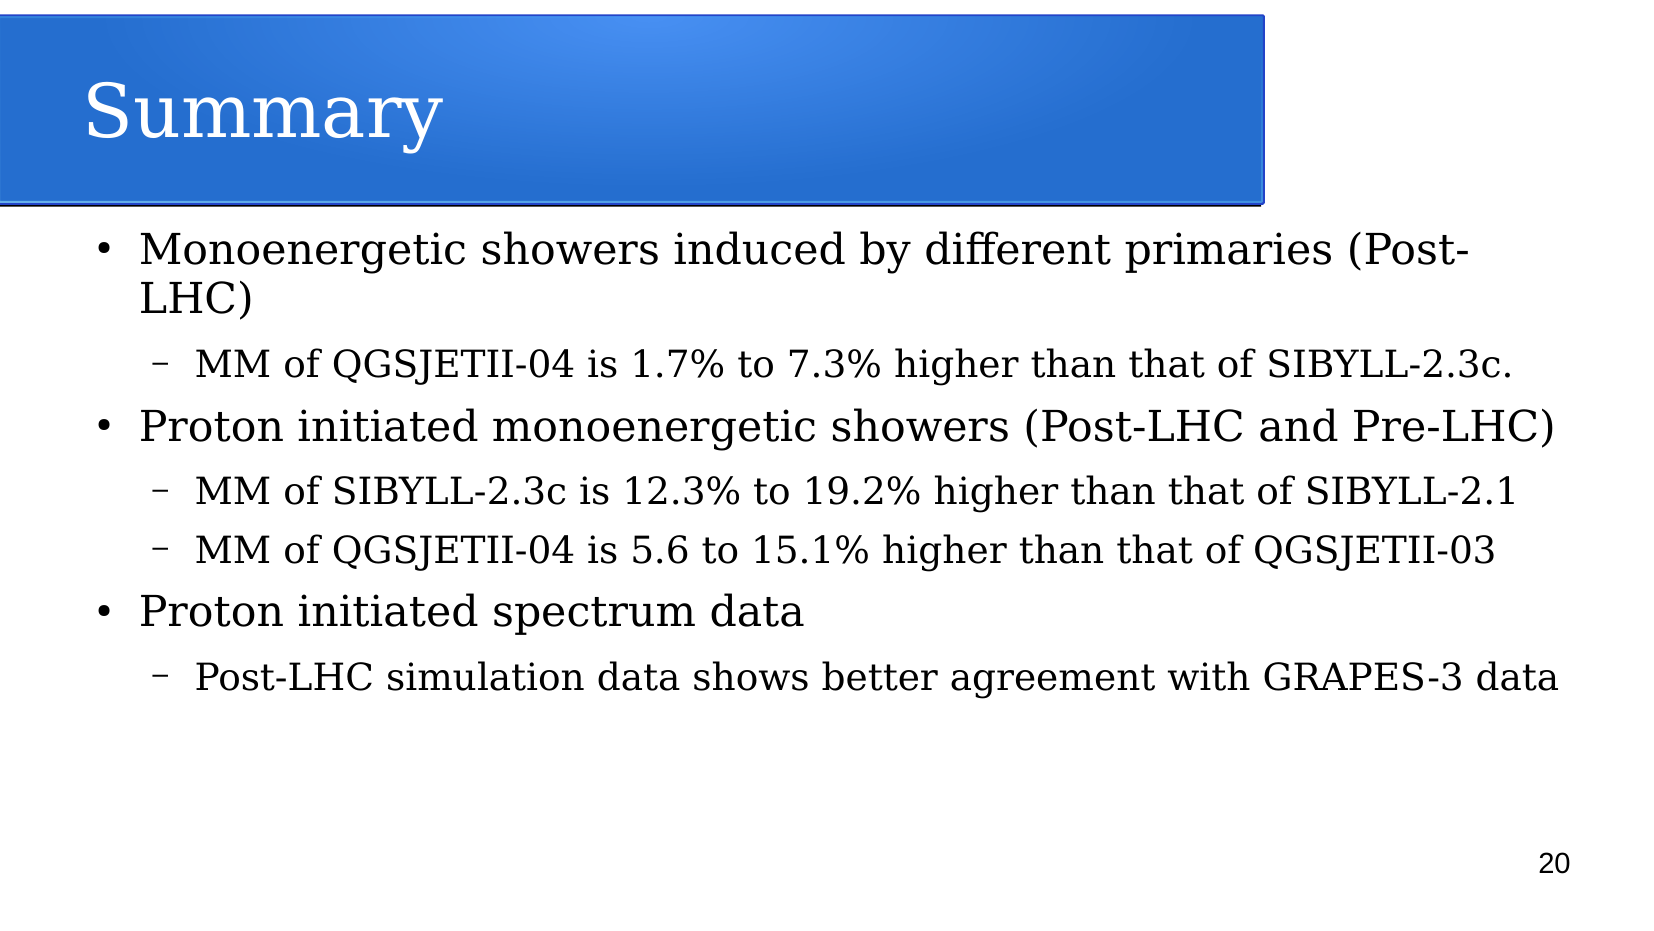

# Summary
Monoenergetic showers induced by different primaries (Post-LHC)
MM of QGSJETII-04 is 1.7% to 7.3% higher than that of SIBYLL-2.3c.
Proton initiated monoenergetic showers (Post-LHC and Pre-LHC)
MM of SIBYLL-2.3c is 12.3% to 19.2% higher than that of SIBYLL-2.1
MM of QGSJETII-04 is 5.6 to 15.1% higher than that of QGSJETII-03
Proton initiated spectrum data
Post-LHC simulation data shows better agreement with GRAPES-3 data